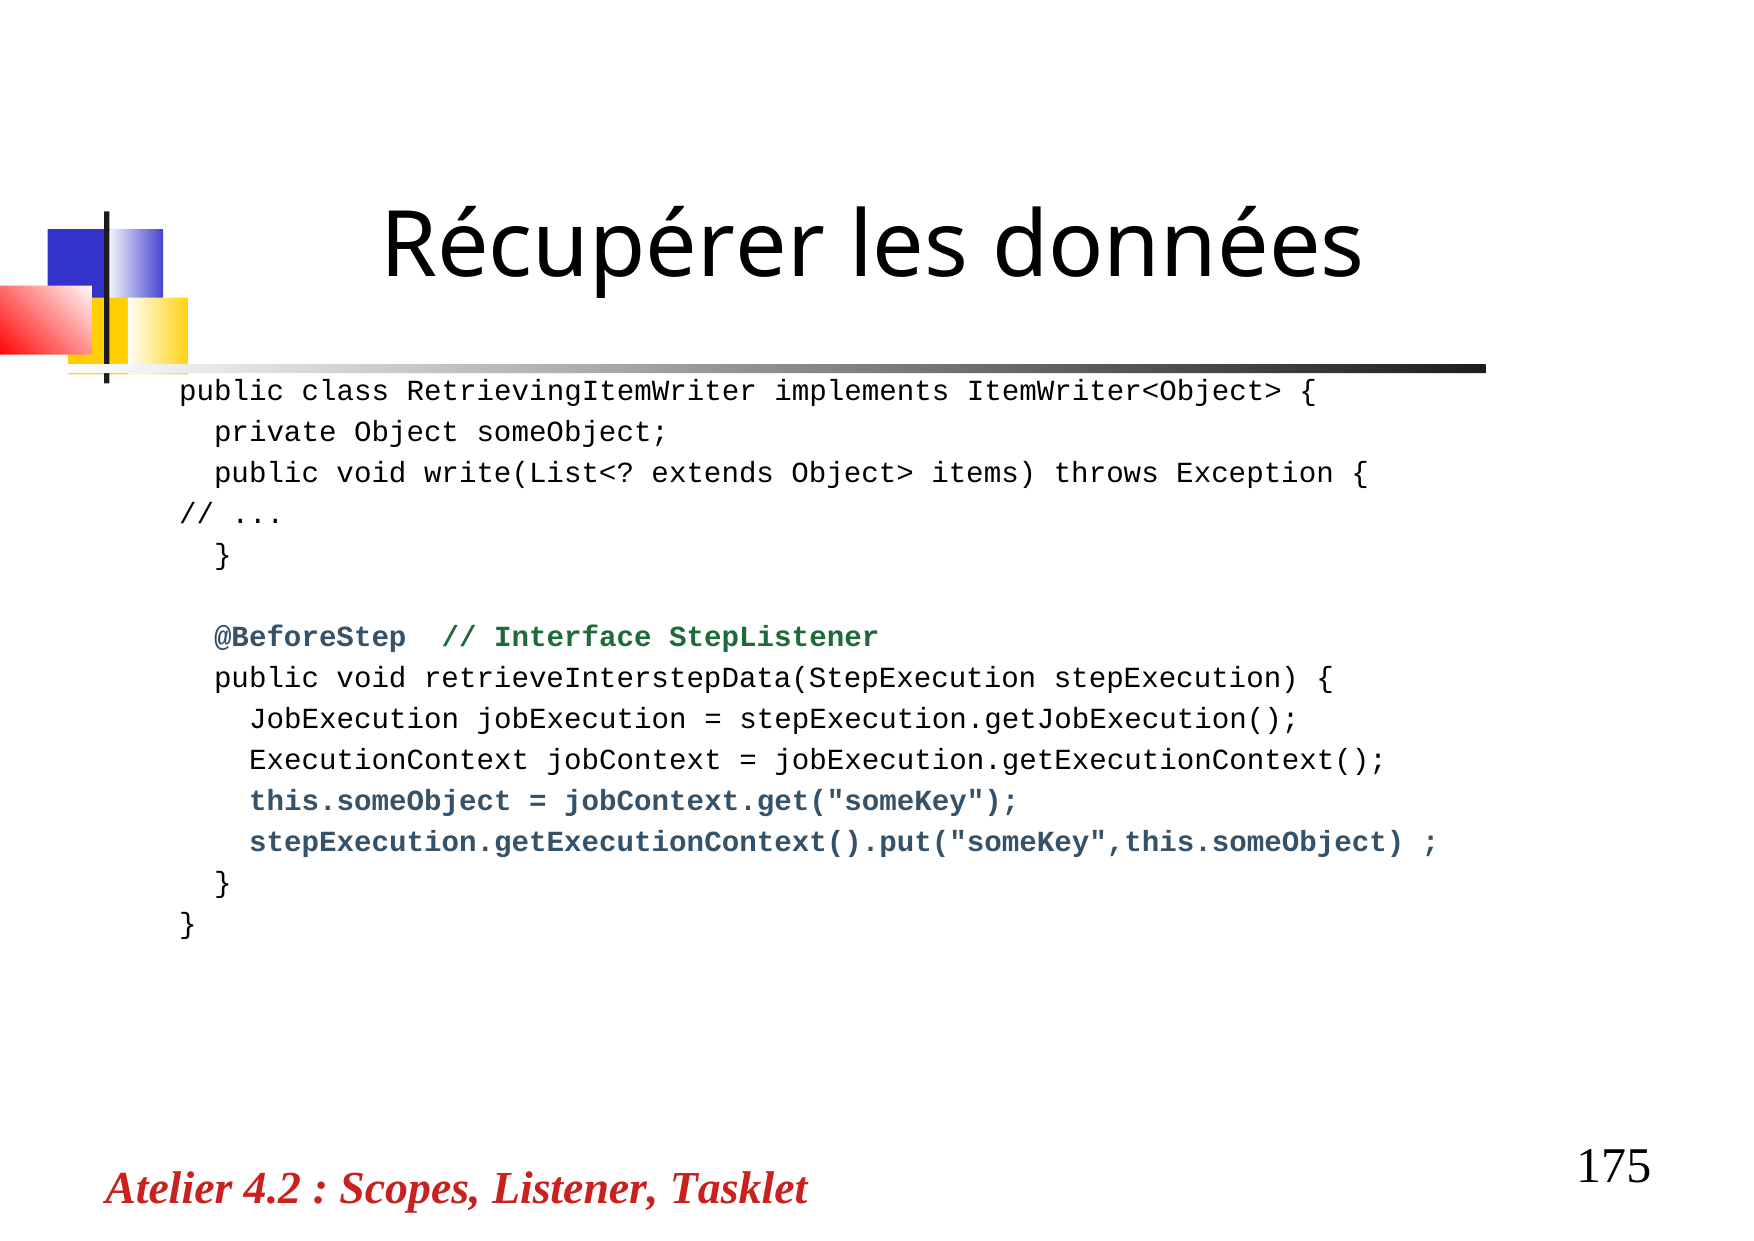

# Récupérer les données
public class RetrievingItemWriter implements ItemWriter<Object> {
 private Object someObject;
 public void write(List<? extends Object> items) throws Exception {
// ...
 }
 @BeforeStep // Interface StepListener
 public void retrieveInterstepData(StepExecution stepExecution) {
 JobExecution jobExecution = stepExecution.getJobExecution();
 ExecutionContext jobContext = jobExecution.getExecutionContext();
 this.someObject = jobContext.get("someKey");
 stepExecution.getExecutionContext().put("someKey",this.someObject) ;
 }
}
Atelier 4.2 : Scopes, Listener, Tasklet